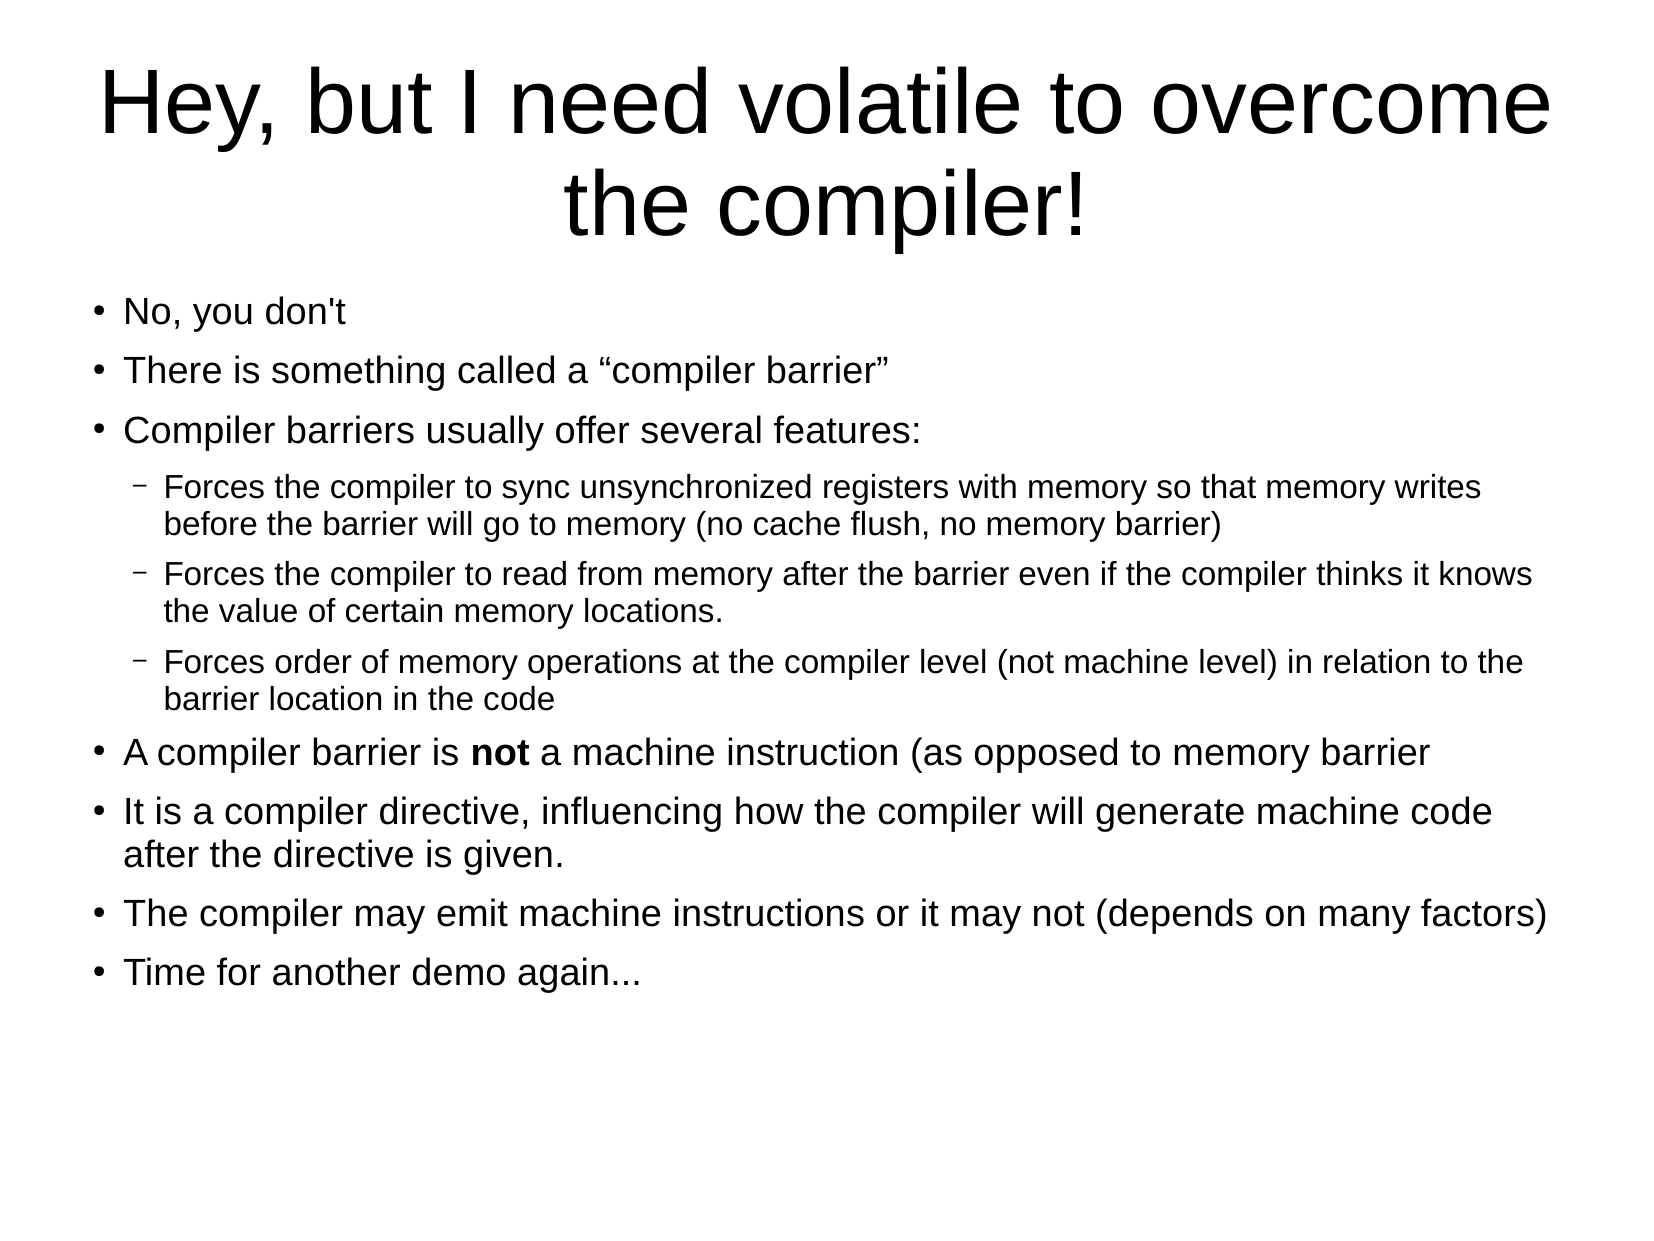

# Hey, but I need volatile to overcome the compiler!
No, you don't
There is something called a “compiler barrier”
Compiler barriers usually offer several features:
Forces the compiler to sync unsynchronized registers with memory so that memory writes before the barrier will go to memory (no cache flush, no memory barrier)
Forces the compiler to read from memory after the barrier even if the compiler thinks it knows the value of certain memory locations.
Forces order of memory operations at the compiler level (not machine level) in relation to the barrier location in the code
A compiler barrier is not a machine instruction (as opposed to memory barrier
It is a compiler directive, influencing how the compiler will generate machine code after the directive is given.
The compiler may emit machine instructions or it may not (depends on many factors)
Time for another demo again...